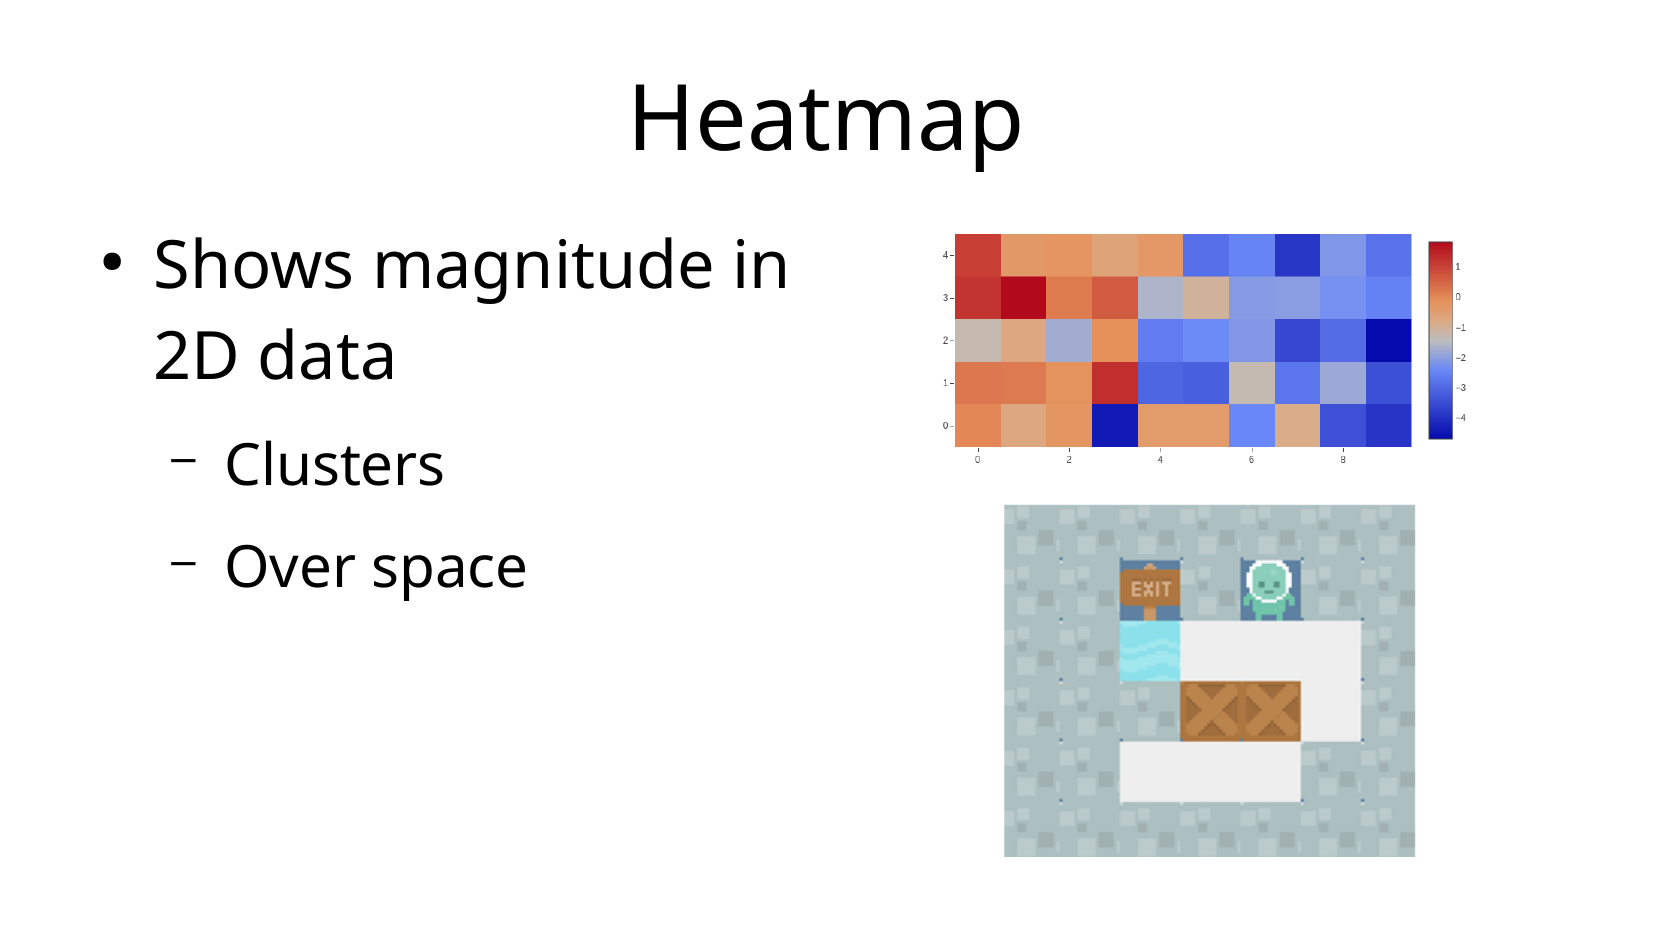

# Heatmap
Shows magnitude in 2D data
Clusters
Over space